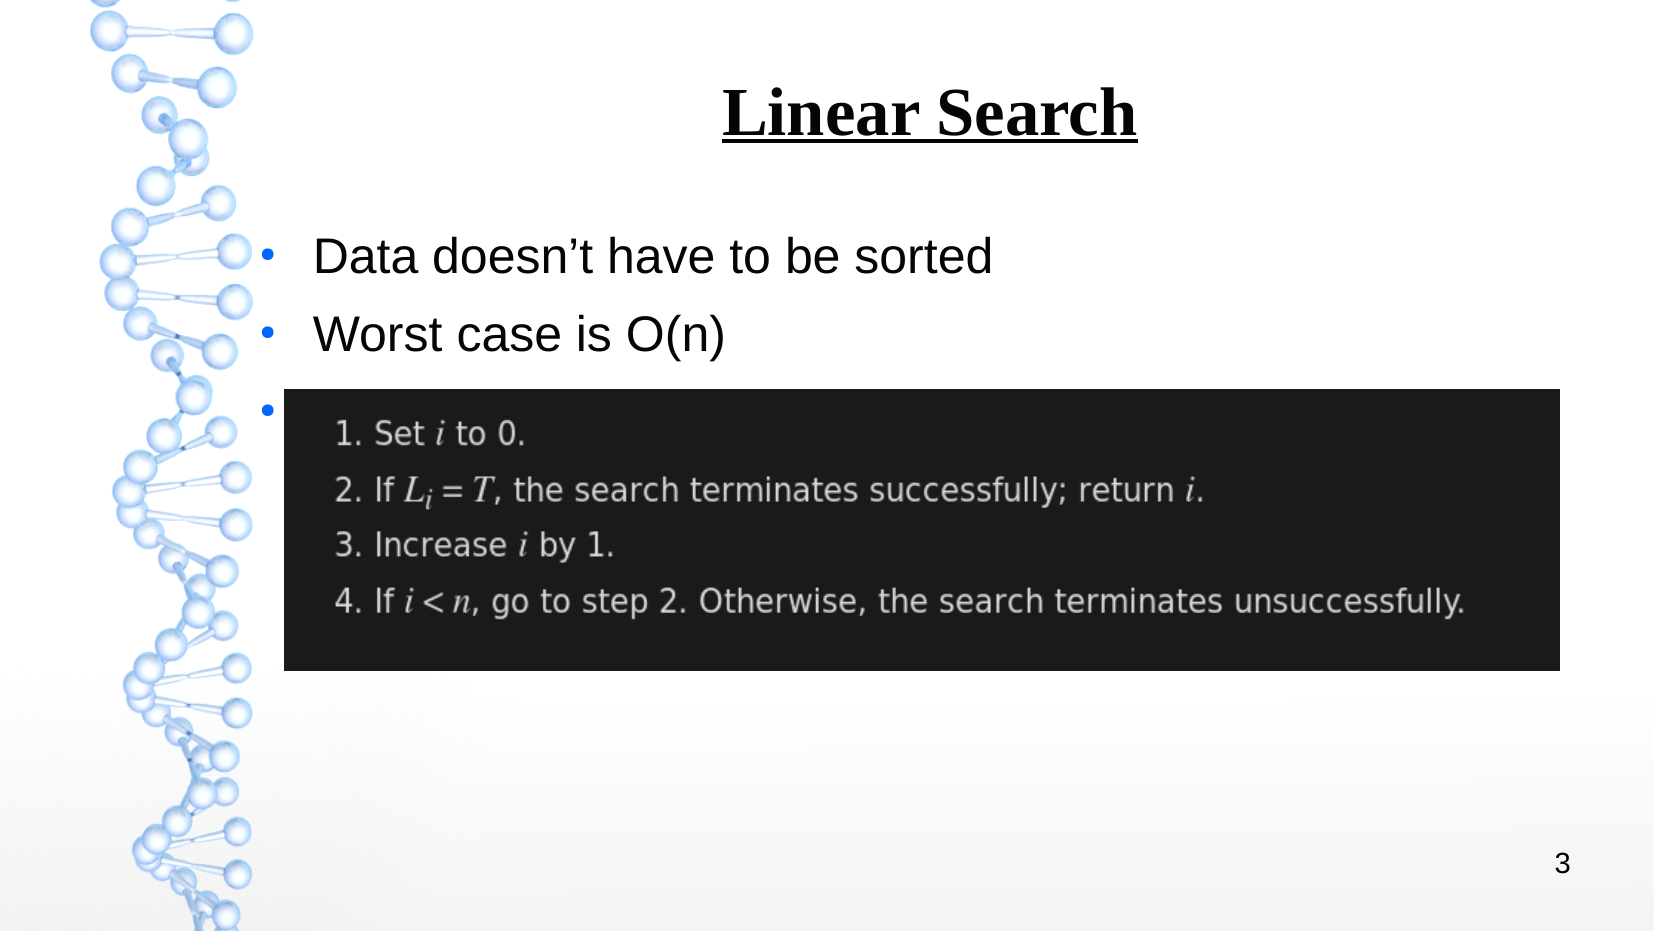

# Linear Search
Data doesn’t have to be sorted
Worst case is O(n)
3